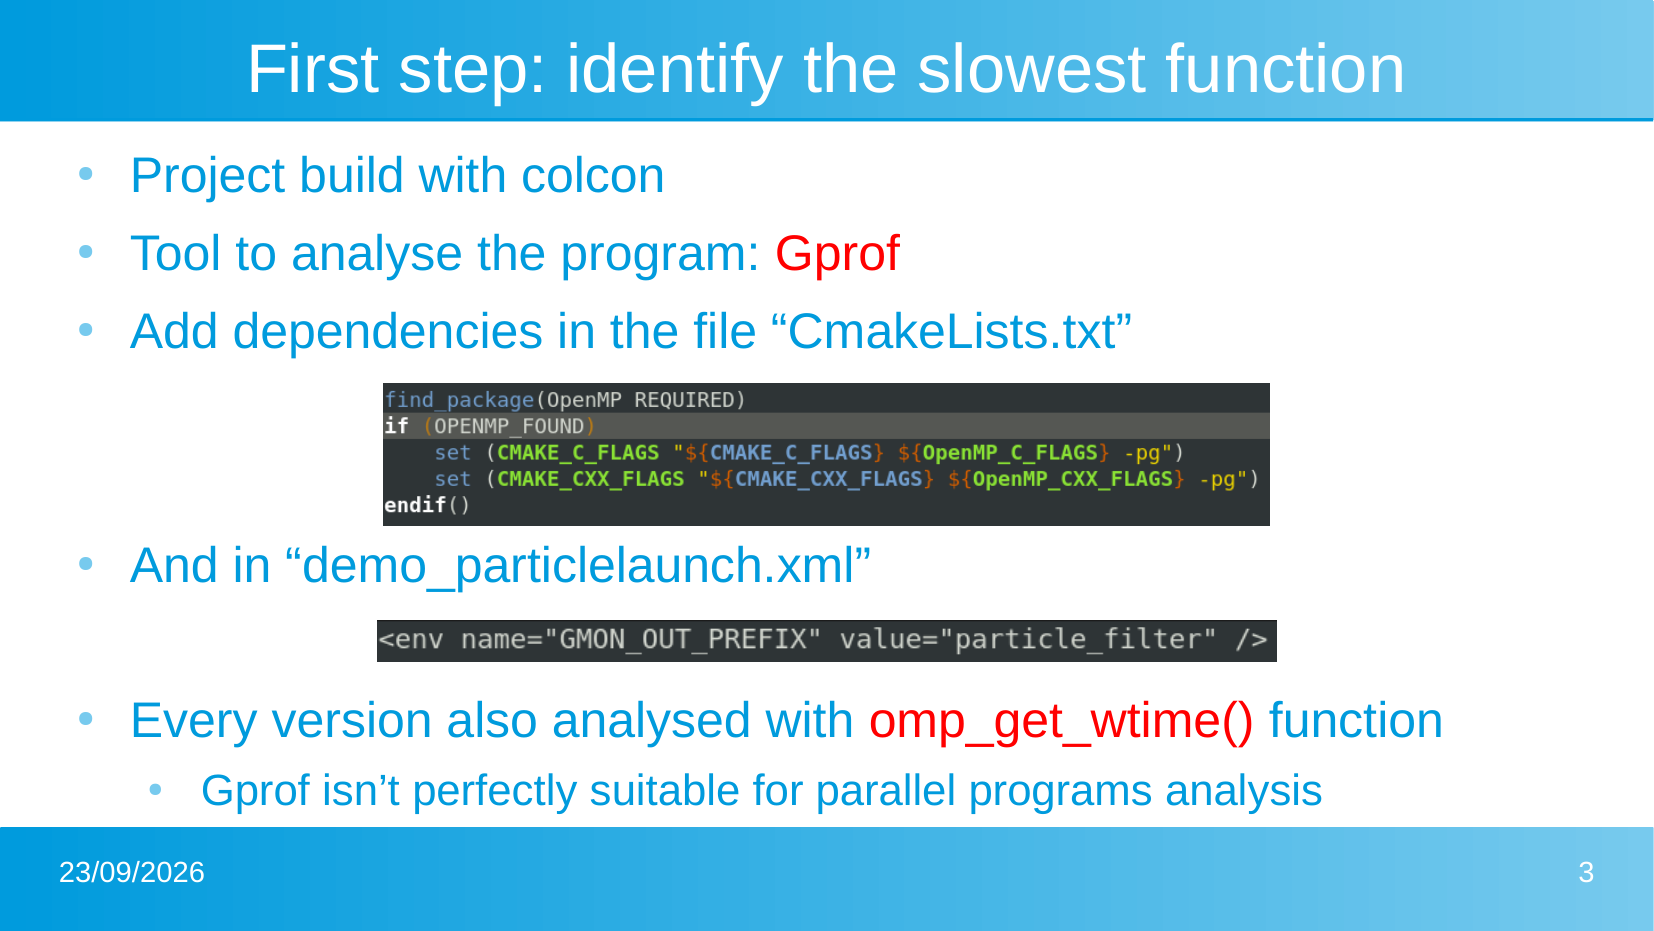

# First step: identify the slowest function
Project build with colcon
Tool to analyse the program: Gprof
Add dependencies in the file “CmakeLists.txt”
And in “demo_particlelaunch.xml”
Every version also analysed with omp_get_wtime() function
Gprof isn’t perfectly suitable for parallel programs analysis
3